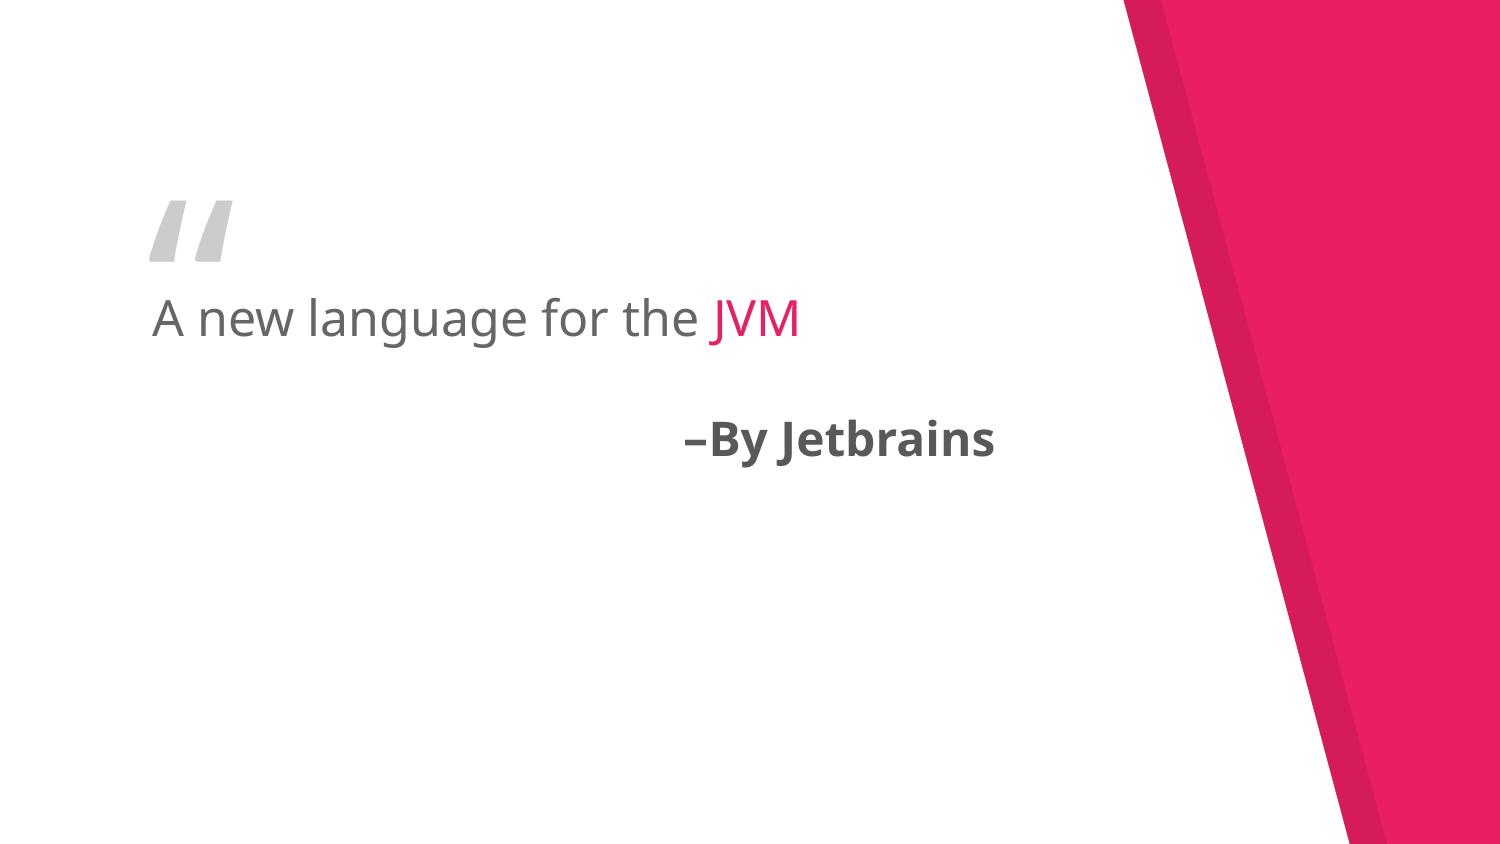

# A new language for the JVM
–By Jetbrains